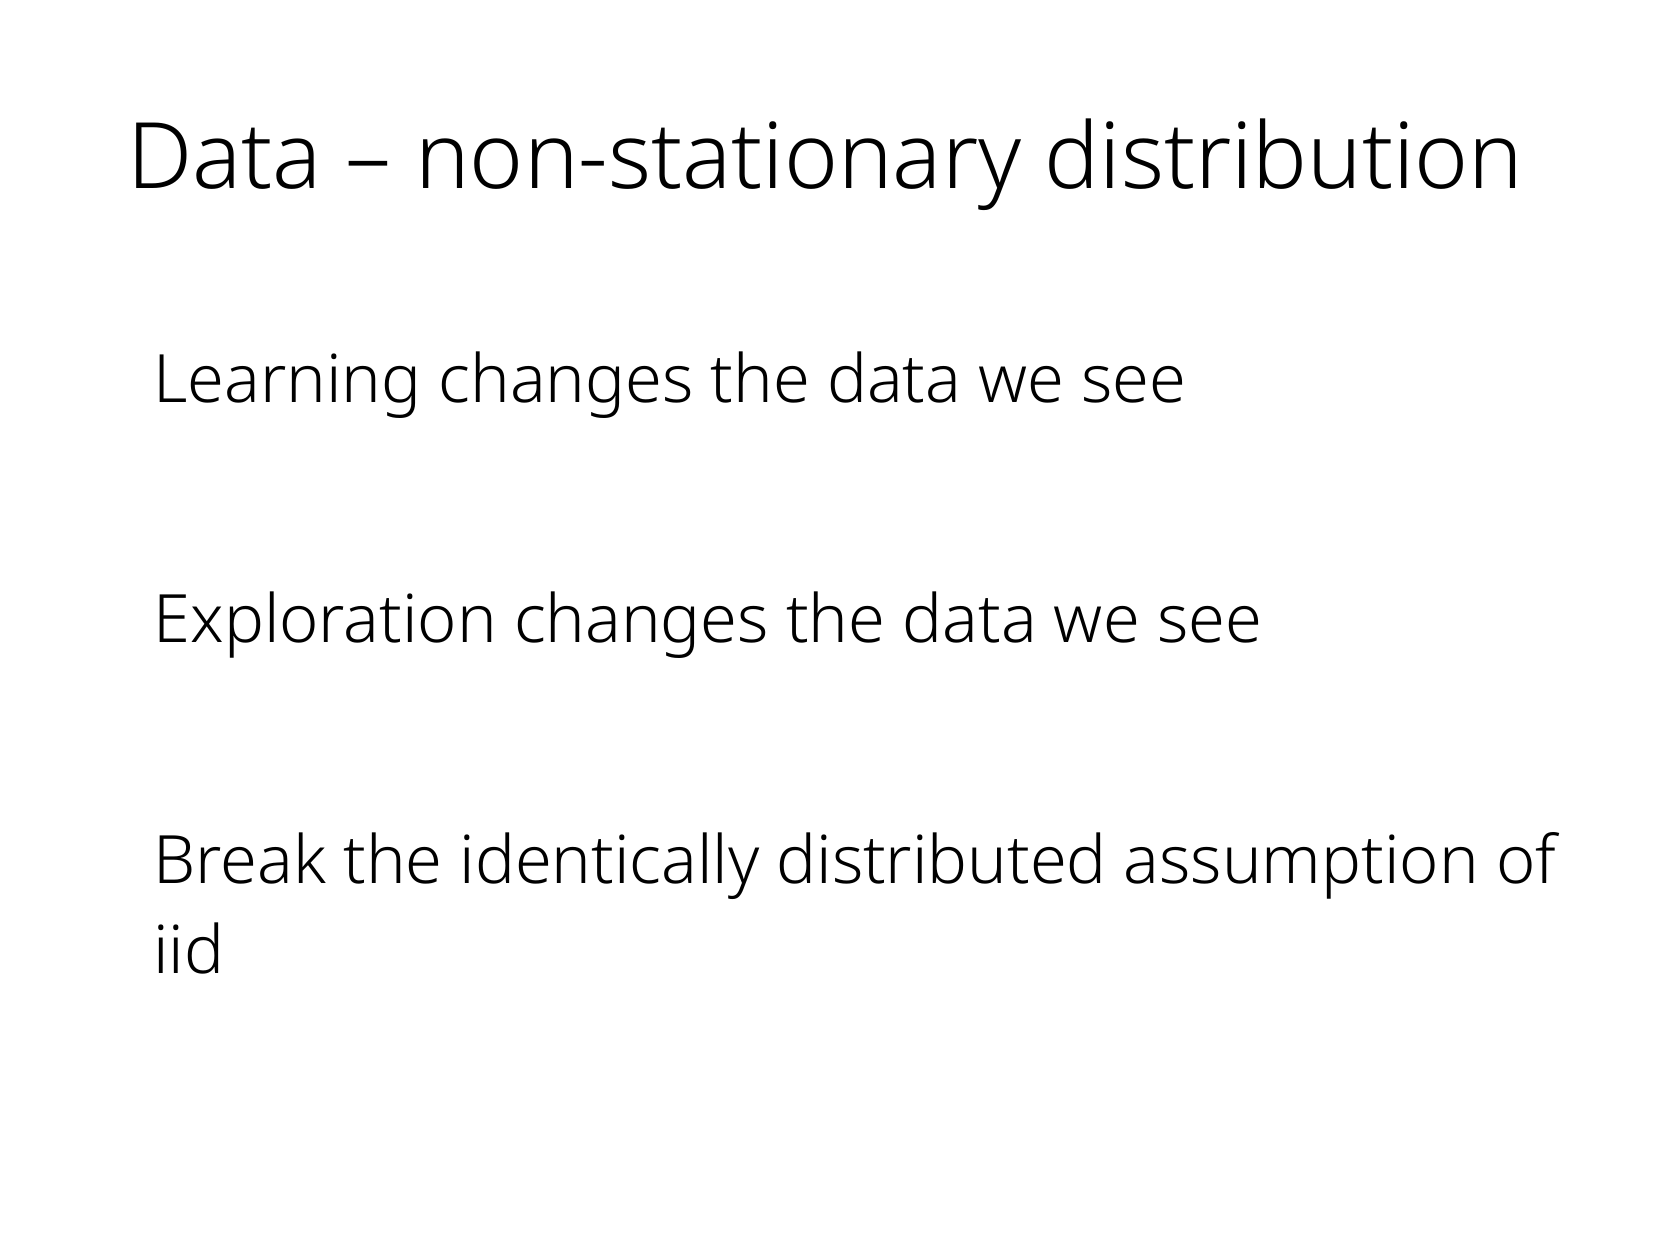

# Data – non-stationary distribution
Learning changes the data we see
Exploration changes the data we see
Break the identically distributed assumption of iid